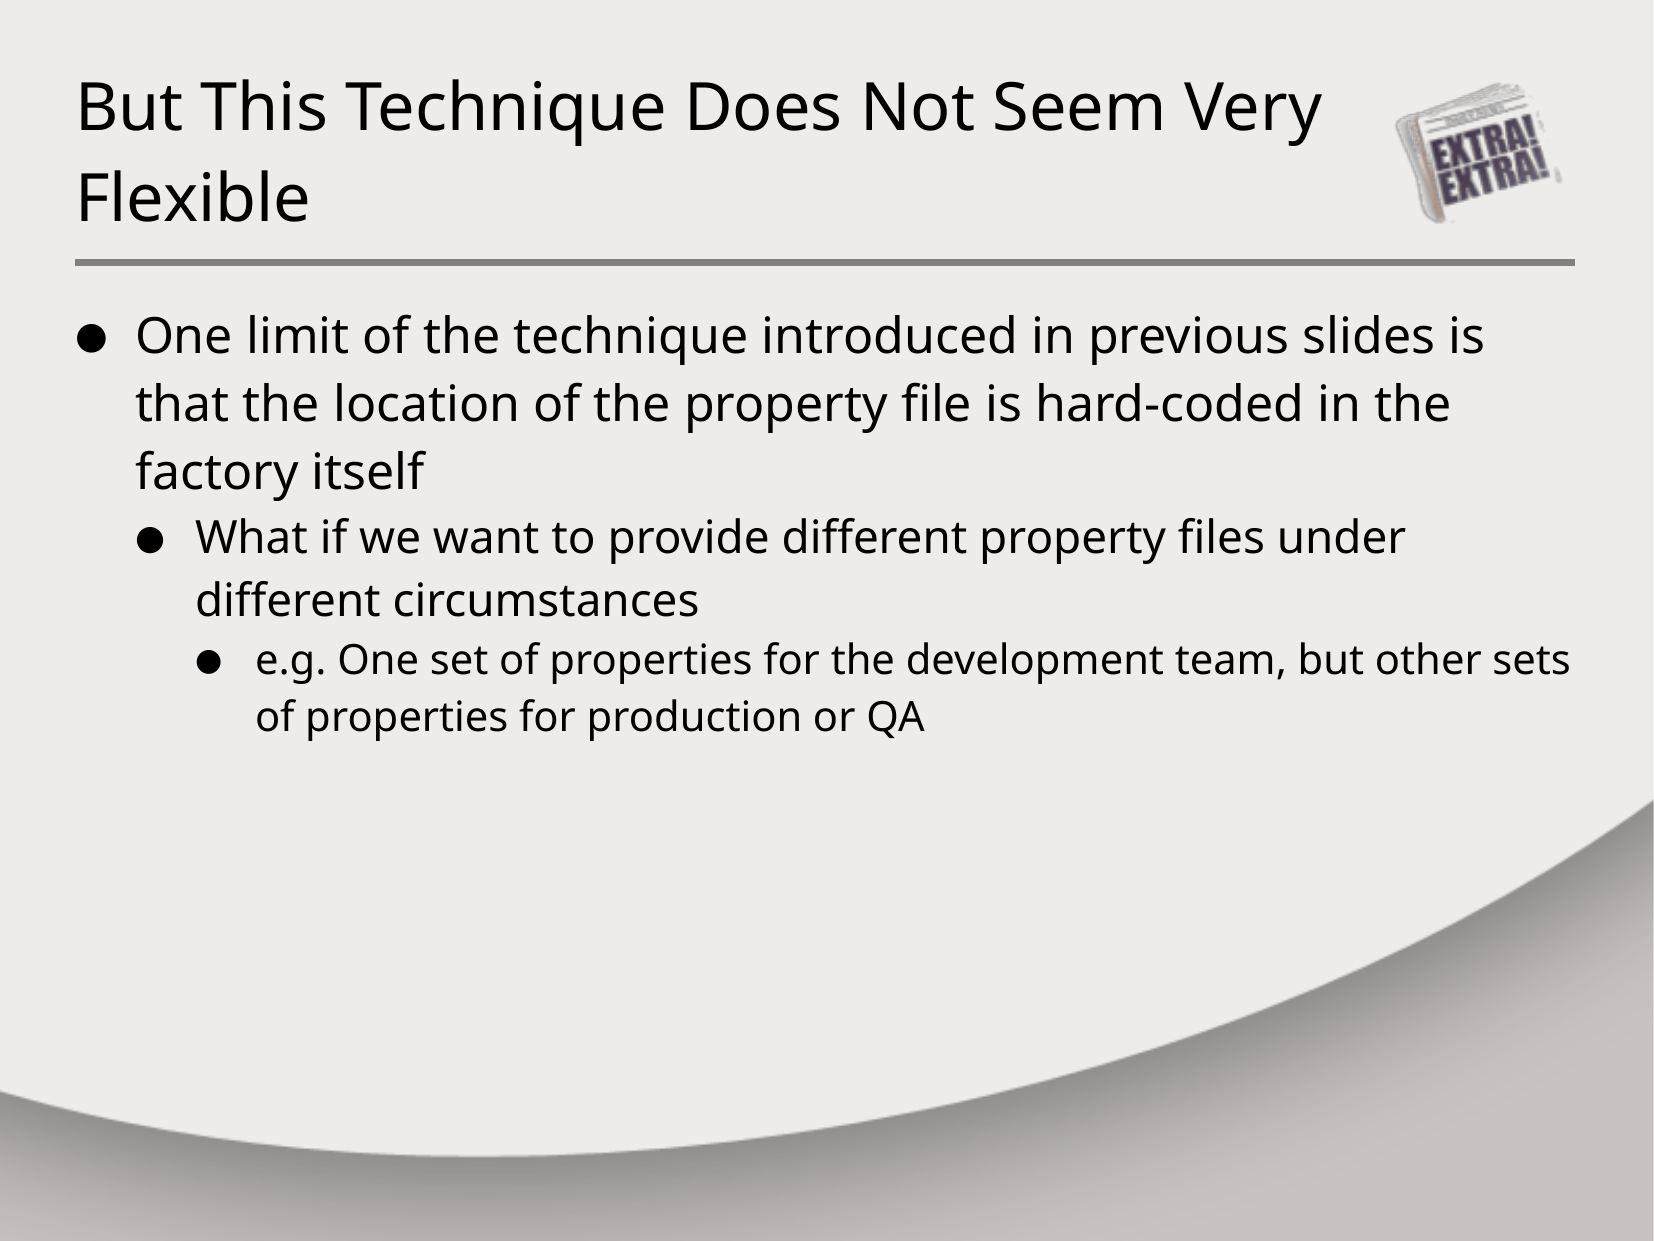

# But This Technique Does Not Seem Very Flexible
One limit of the technique introduced in previous slides is that the location of the property file is hard-coded in the factory itself
What if we want to provide different property files under different circumstances
e.g. One set of properties for the development team, but other sets of properties for production or QA